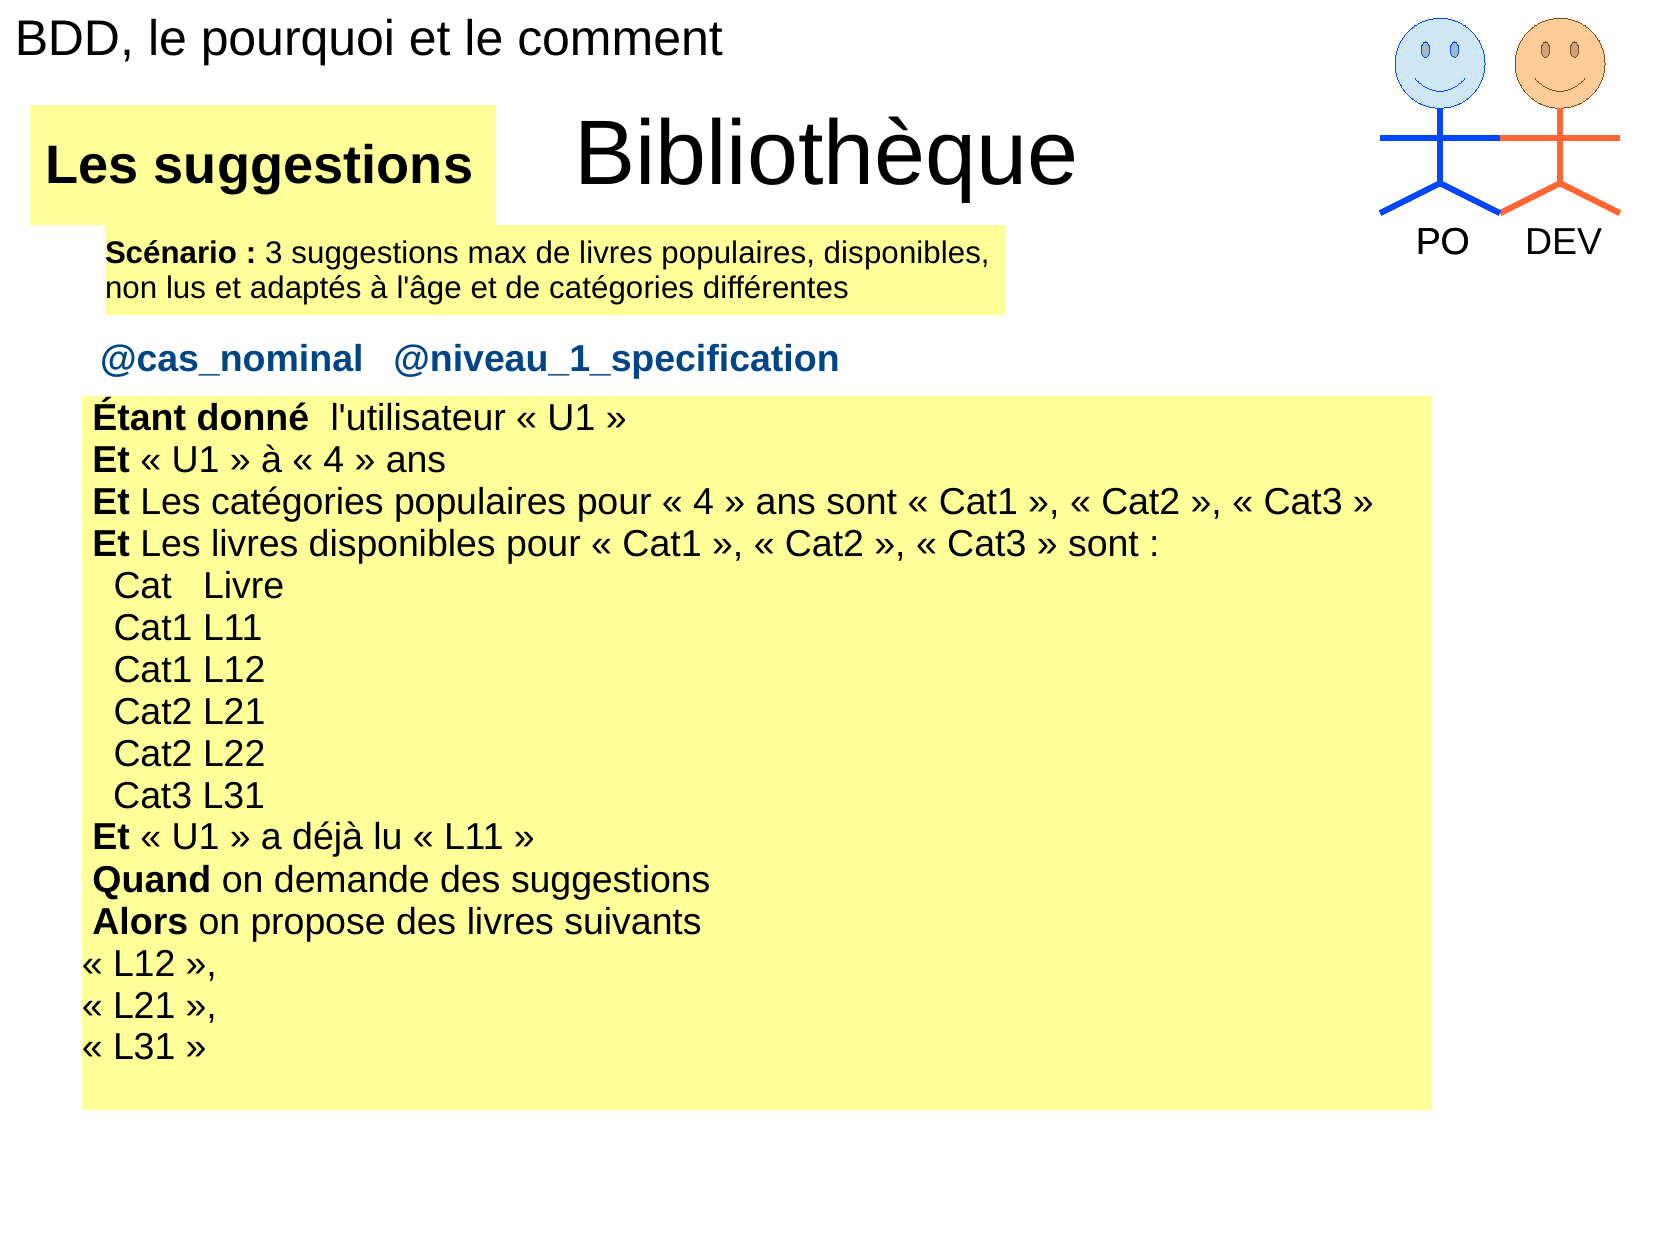

BDD, le pourquoi et le comment
 PO
 PO
 DEV
# Bibliothèque
 Les suggestions
Scénario : 3 suggestions max de livres populaires, disponibles, non lus et adaptés à l'âge et de catégories différentes
@cas_nominal
@niveau_1_specification
 Étant donné l'utilisateur « U1 »
 Et « U1 » à « 4 » ans
 Et Les catégories populaires pour « 4 » ans sont « Cat1 », « Cat2 », « Cat3 »
 Et Les livres disponibles pour « Cat1 », « Cat2 », « Cat3 » sont :
 Cat Livre
 Cat1 L11
 Cat1 L12
 Cat2 L21
 Cat2 L22
 Cat3 L31
 Et « U1 » a déjà lu « L11 »
 Quand on demande des suggestions
 Alors on propose des livres suivants
« L12 »,
« L21 »,
« L31 »